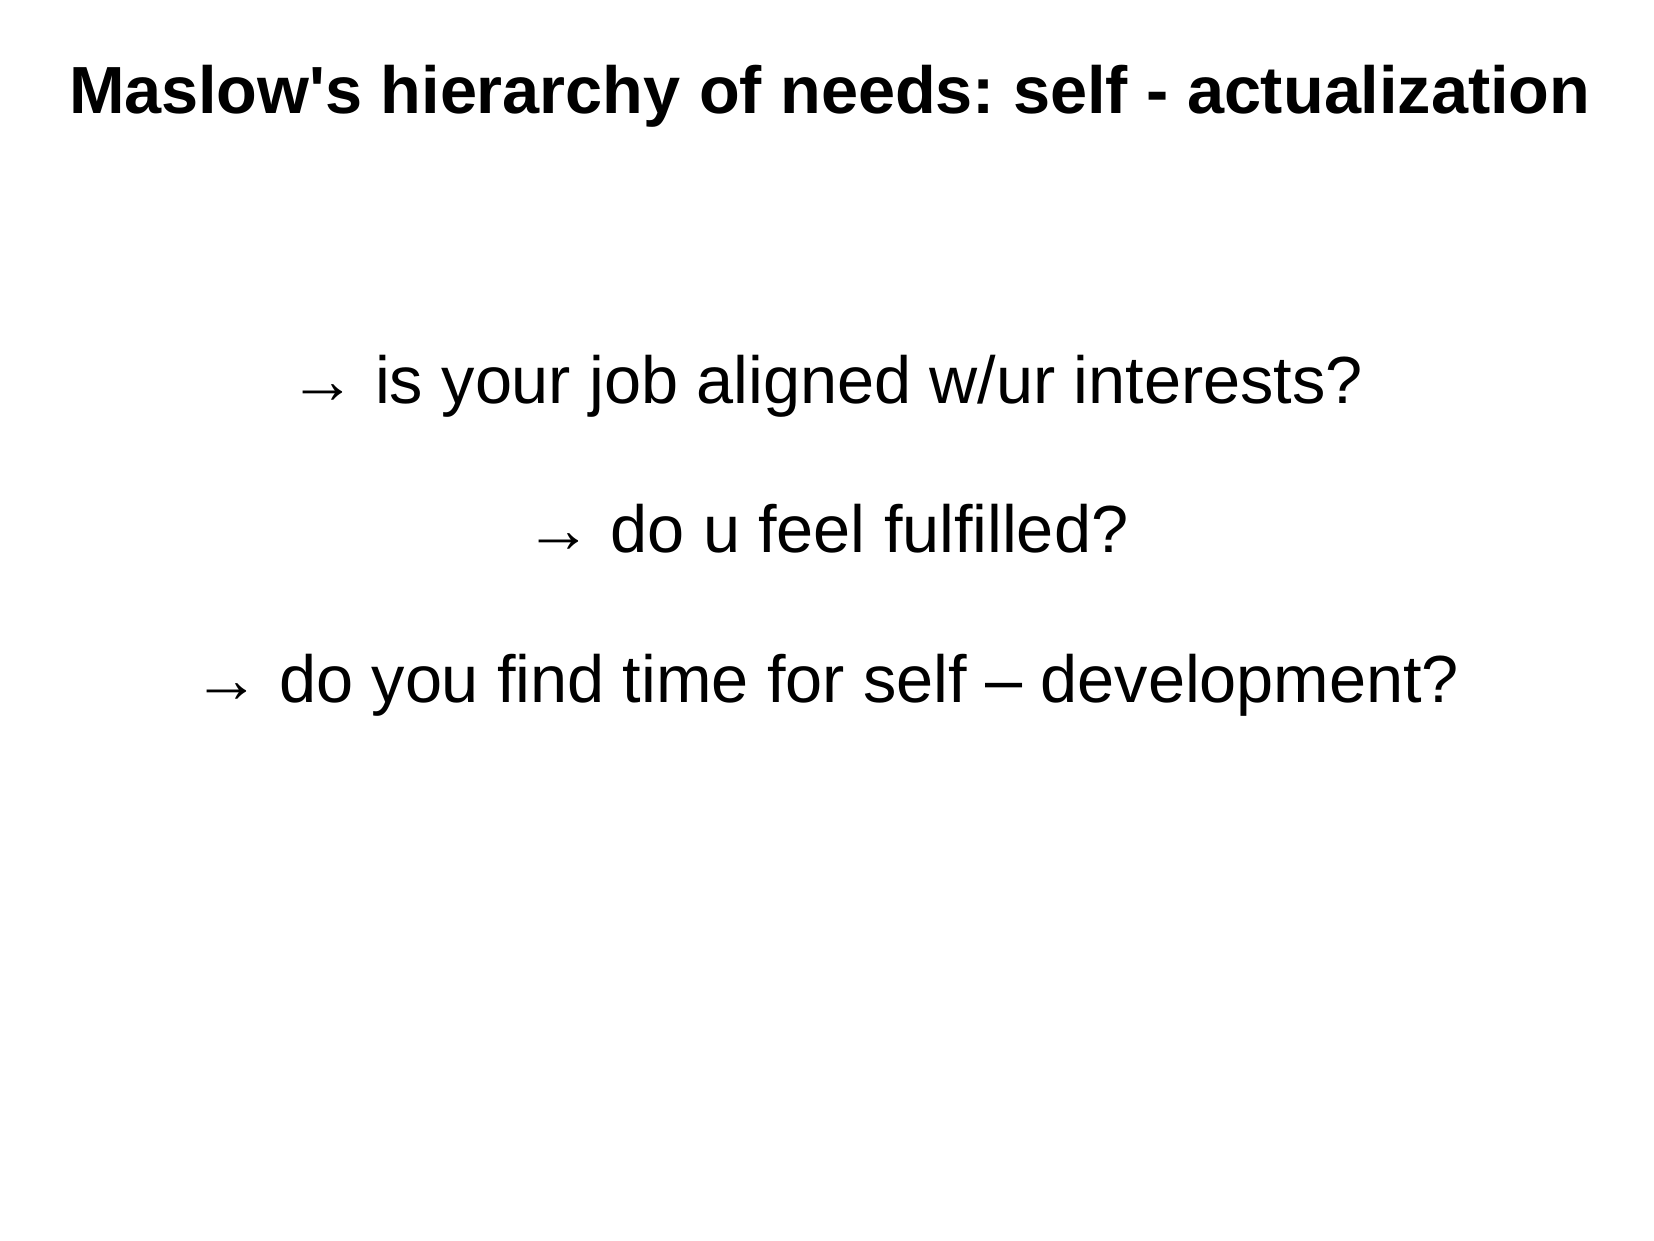

# Maslow's hierarchy of needs: self - actualization
→ is your job aligned w/ur interests?
→ do u feel fulfilled?
→ do you find time for self – development?